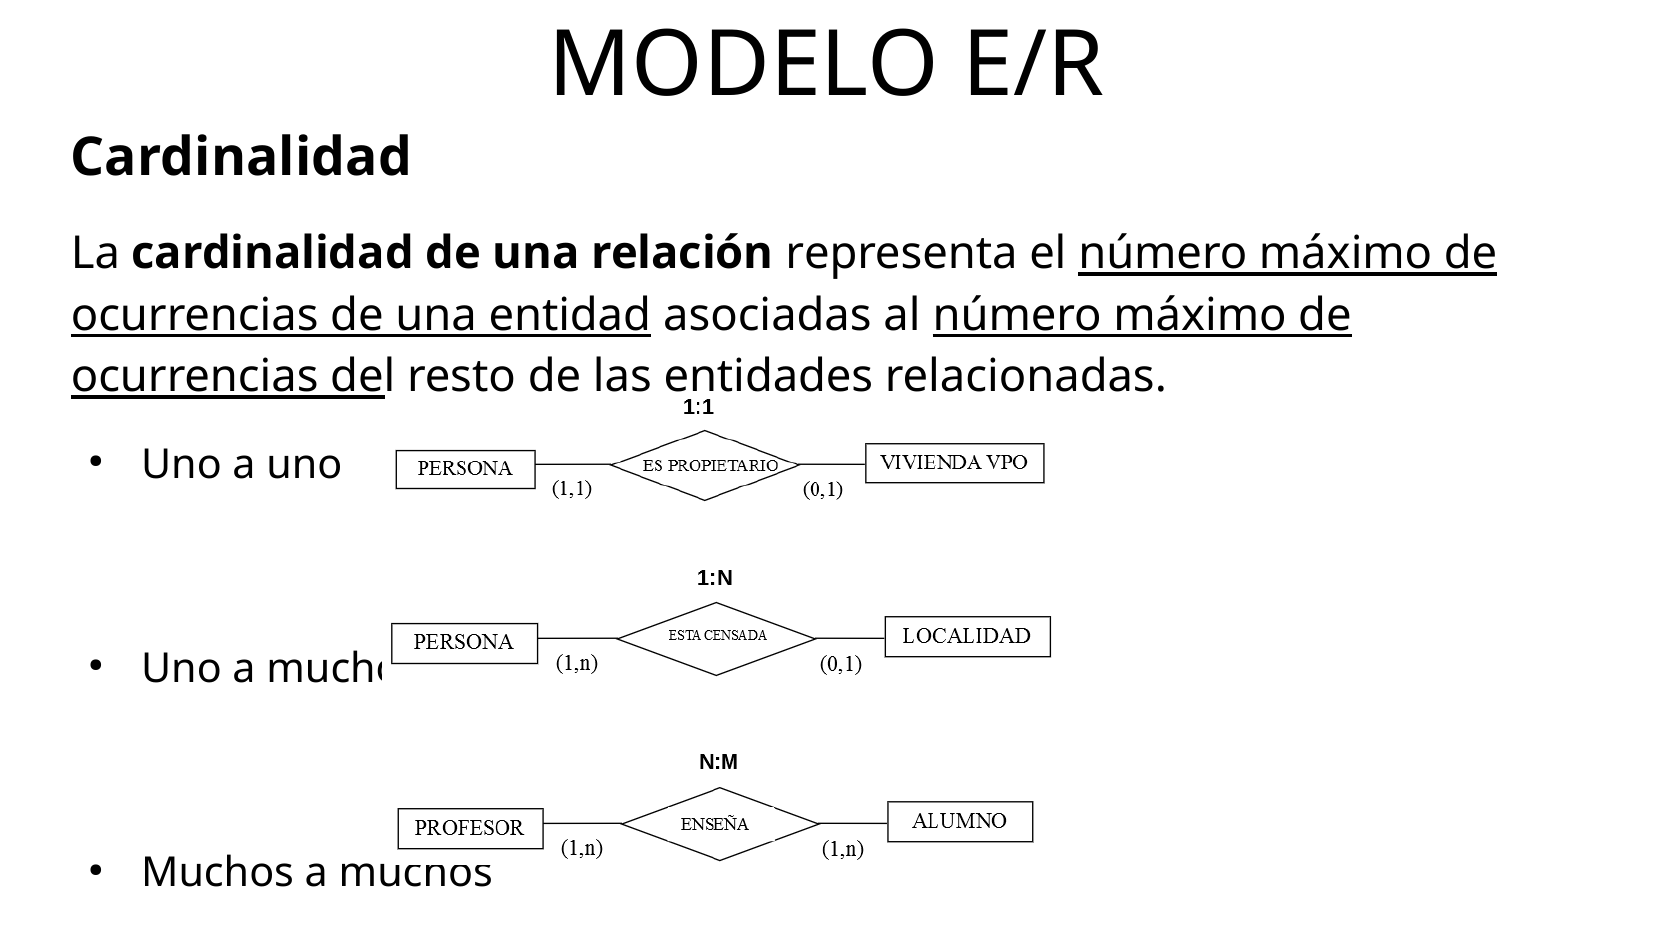

# MODELO E/R
Cardinalidad
La cardinalidad de una relación representa el número máximo de ocurrencias de una entidad asociadas al número máximo de ocurrencias del resto de las entidades relacionadas.
Uno a uno
Uno a muchos
Muchos a muchos